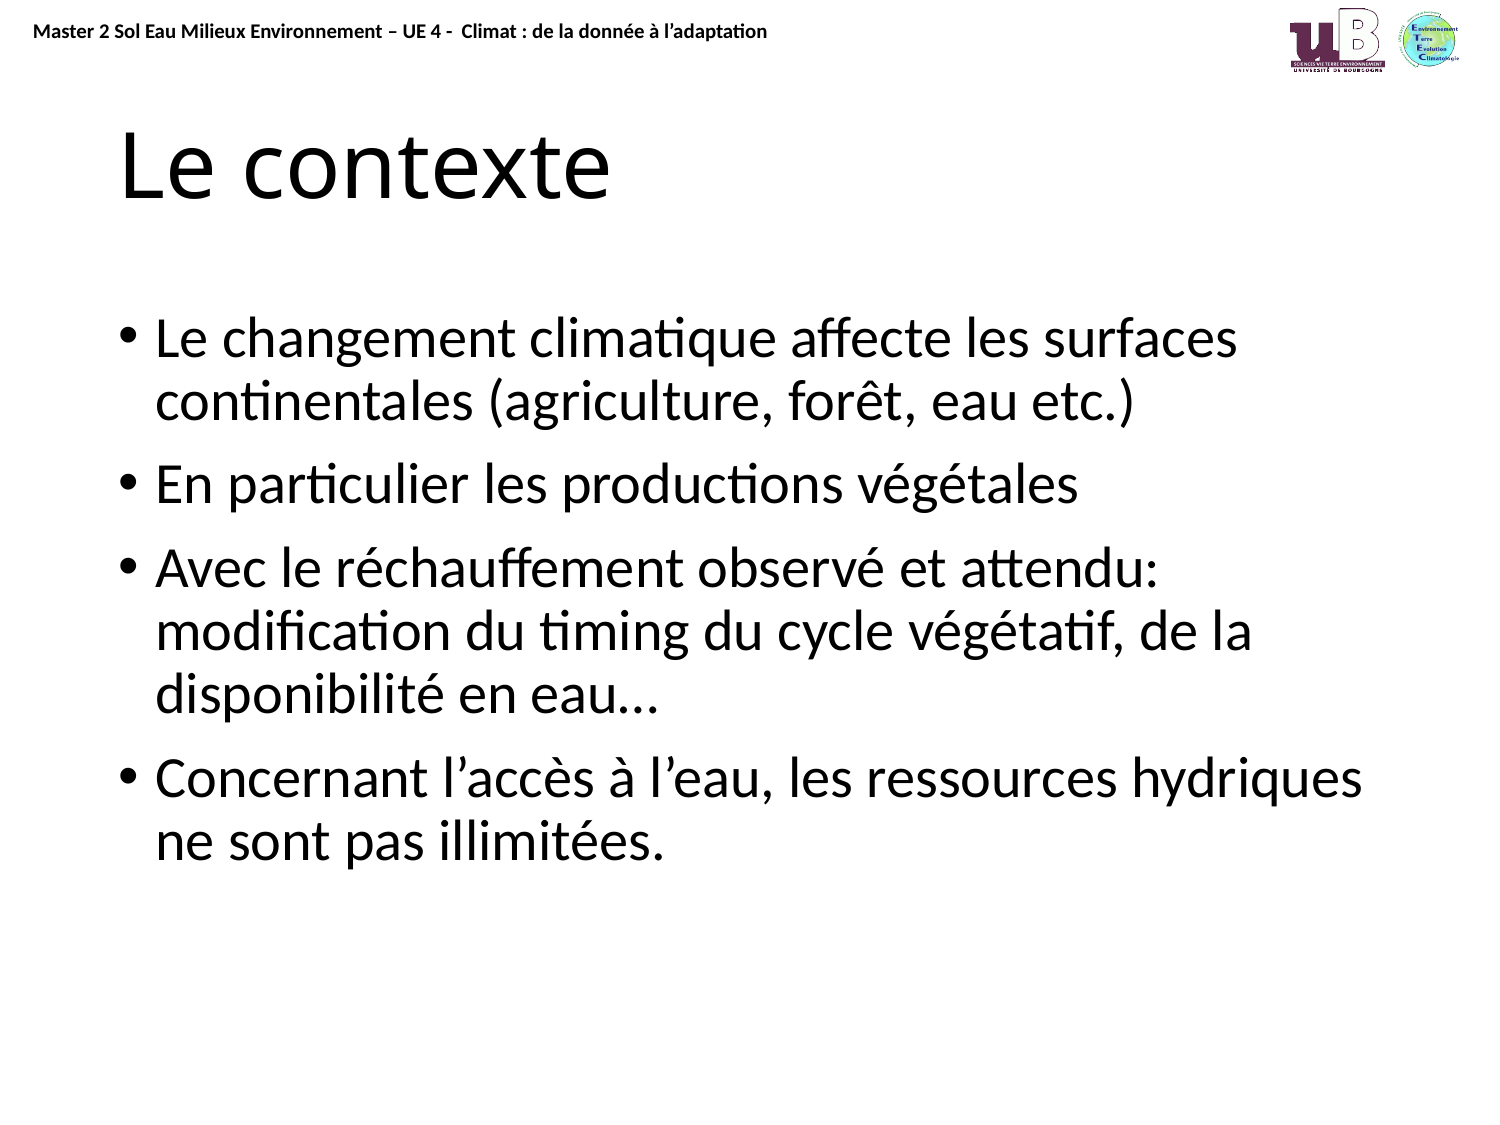

Le contexte
Le changement climatique affecte les surfaces continentales (agriculture, forêt, eau etc.)
En particulier les productions végétales
Avec le réchauffement observé et attendu: modification du timing du cycle végétatif, de la disponibilité en eau…
Concernant l’accès à l’eau, les ressources hydriques ne sont pas illimitées.